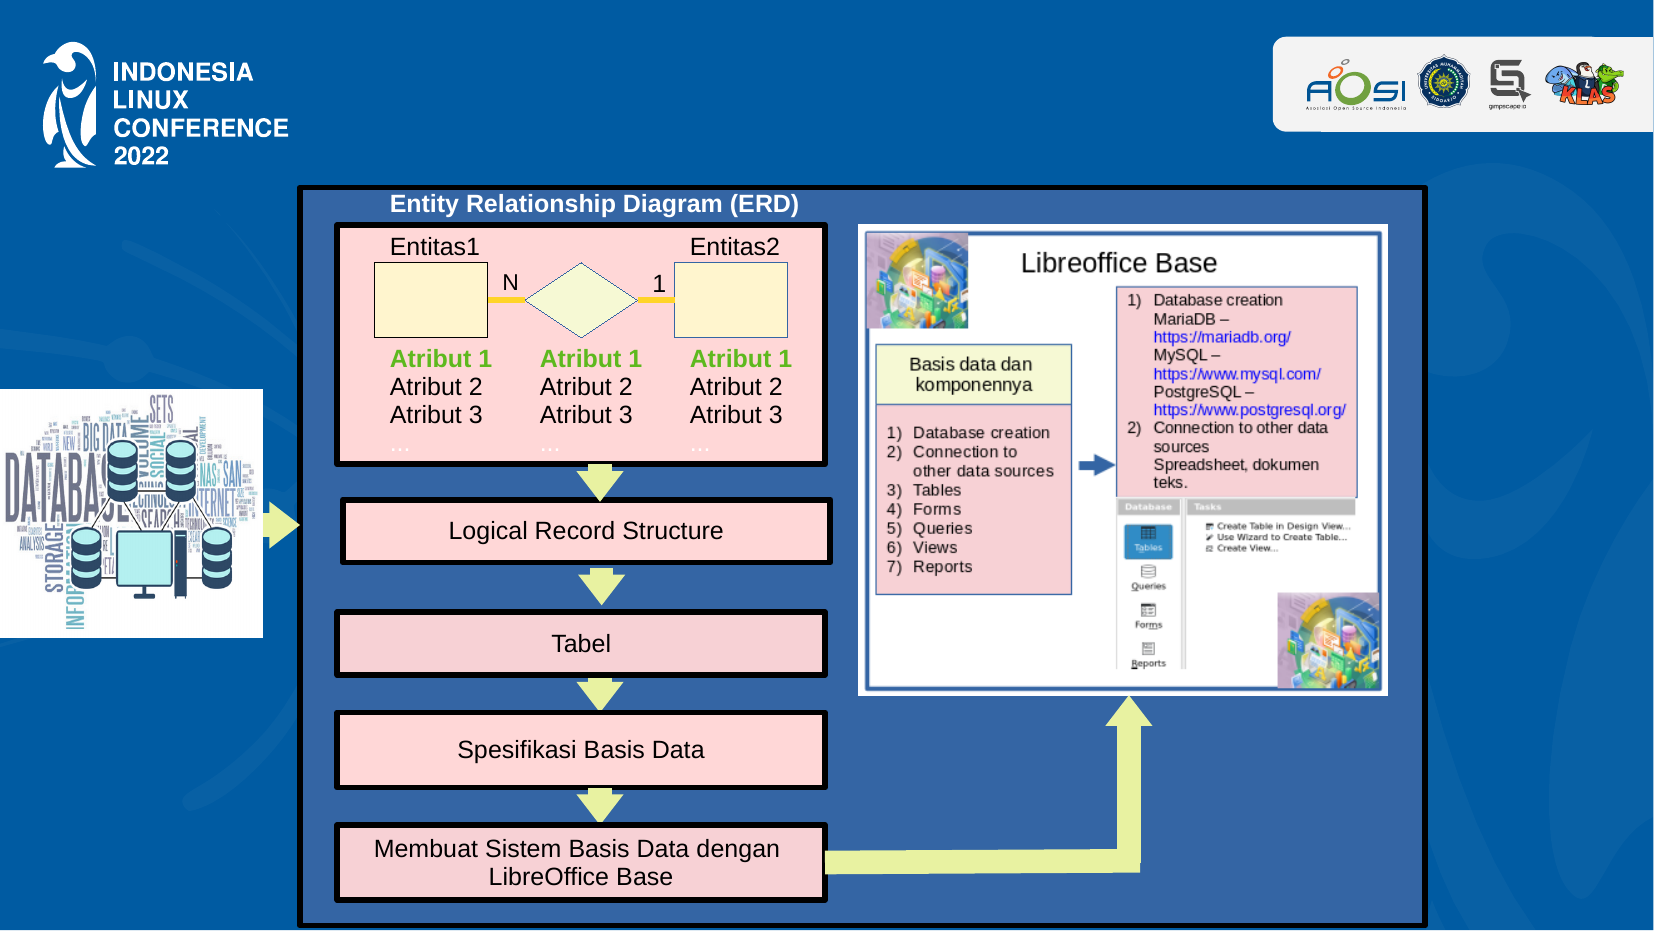

Entity Relationship Diagram (ERD)
Entitas1
Entitas2
N
1
Atribut 1
Atribut 2
Atribut 3
...
Atribut 1
Atribut 2
Atribut 3
...
Atribut 1
Atribut 2
Atribut 3
...
Logical Record Structure
Tabel
Spesifikasi Basis Data
Membuat Sistem Basis Data dengan
LibreOffice Base